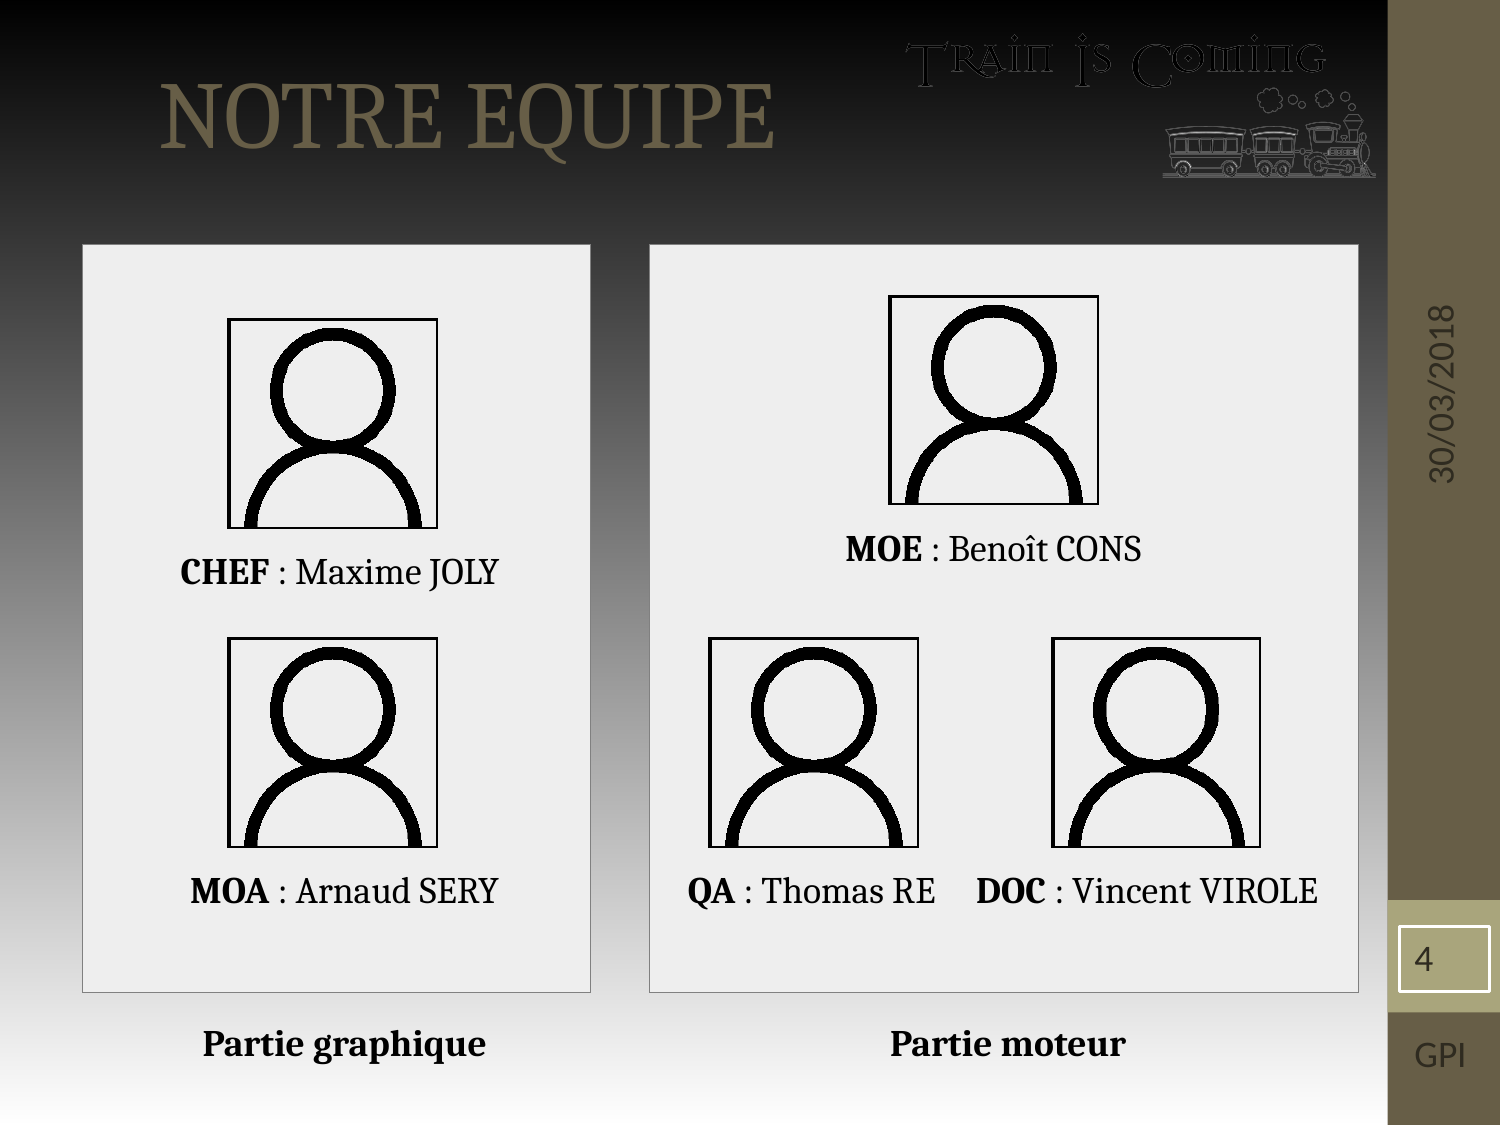

# NOTRE EQUIPE
30/03/2018
MOE : Benoît CONS
CHEF : Maxime JOLY
QA : Thomas RE
DOC : Vincent VIROLE
MOA : Arnaud SERY
Partie graphique
Partie moteur
GPI